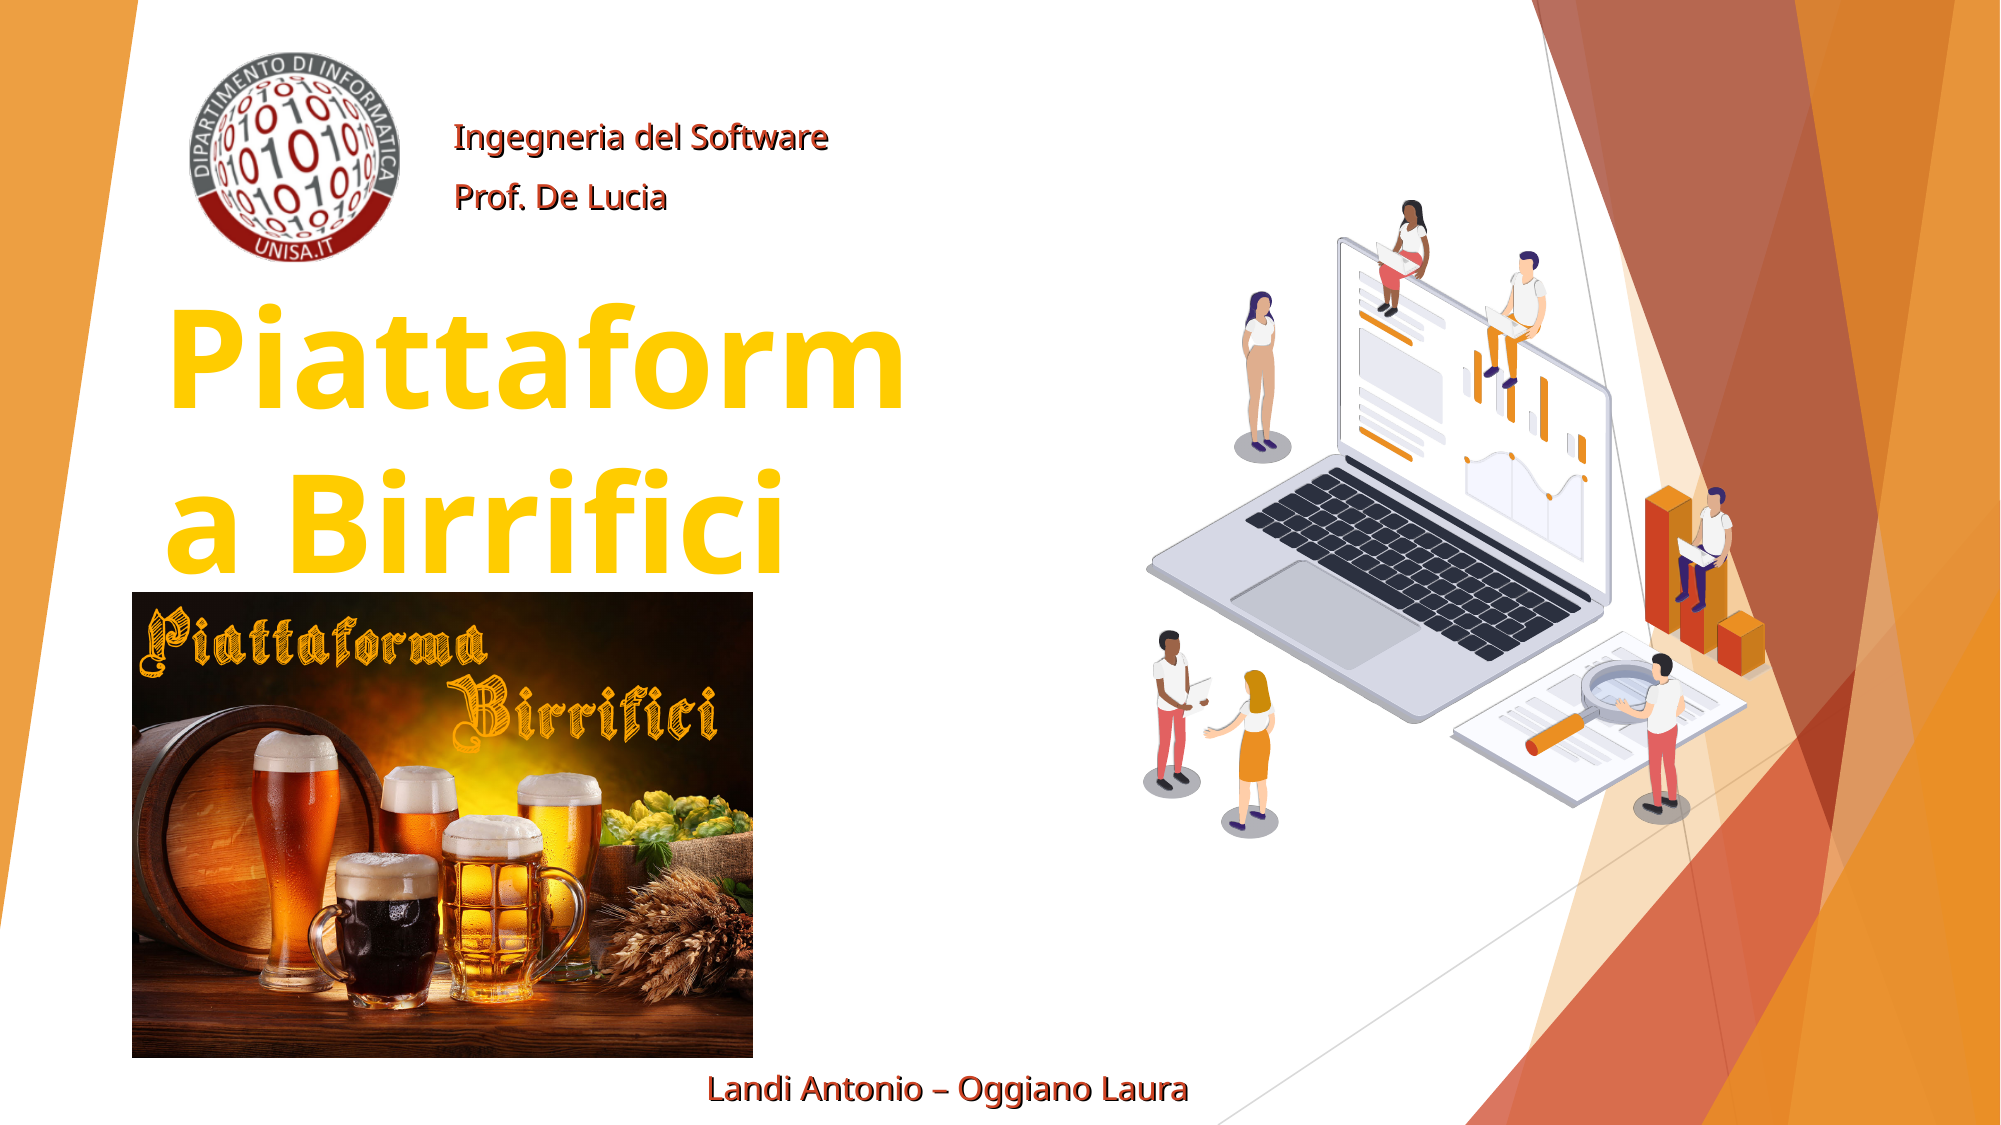

Ingegneria del Software
Prof. De Lucia
Piattaforma Birrifici
Landi Antonio – Oggiano Laura